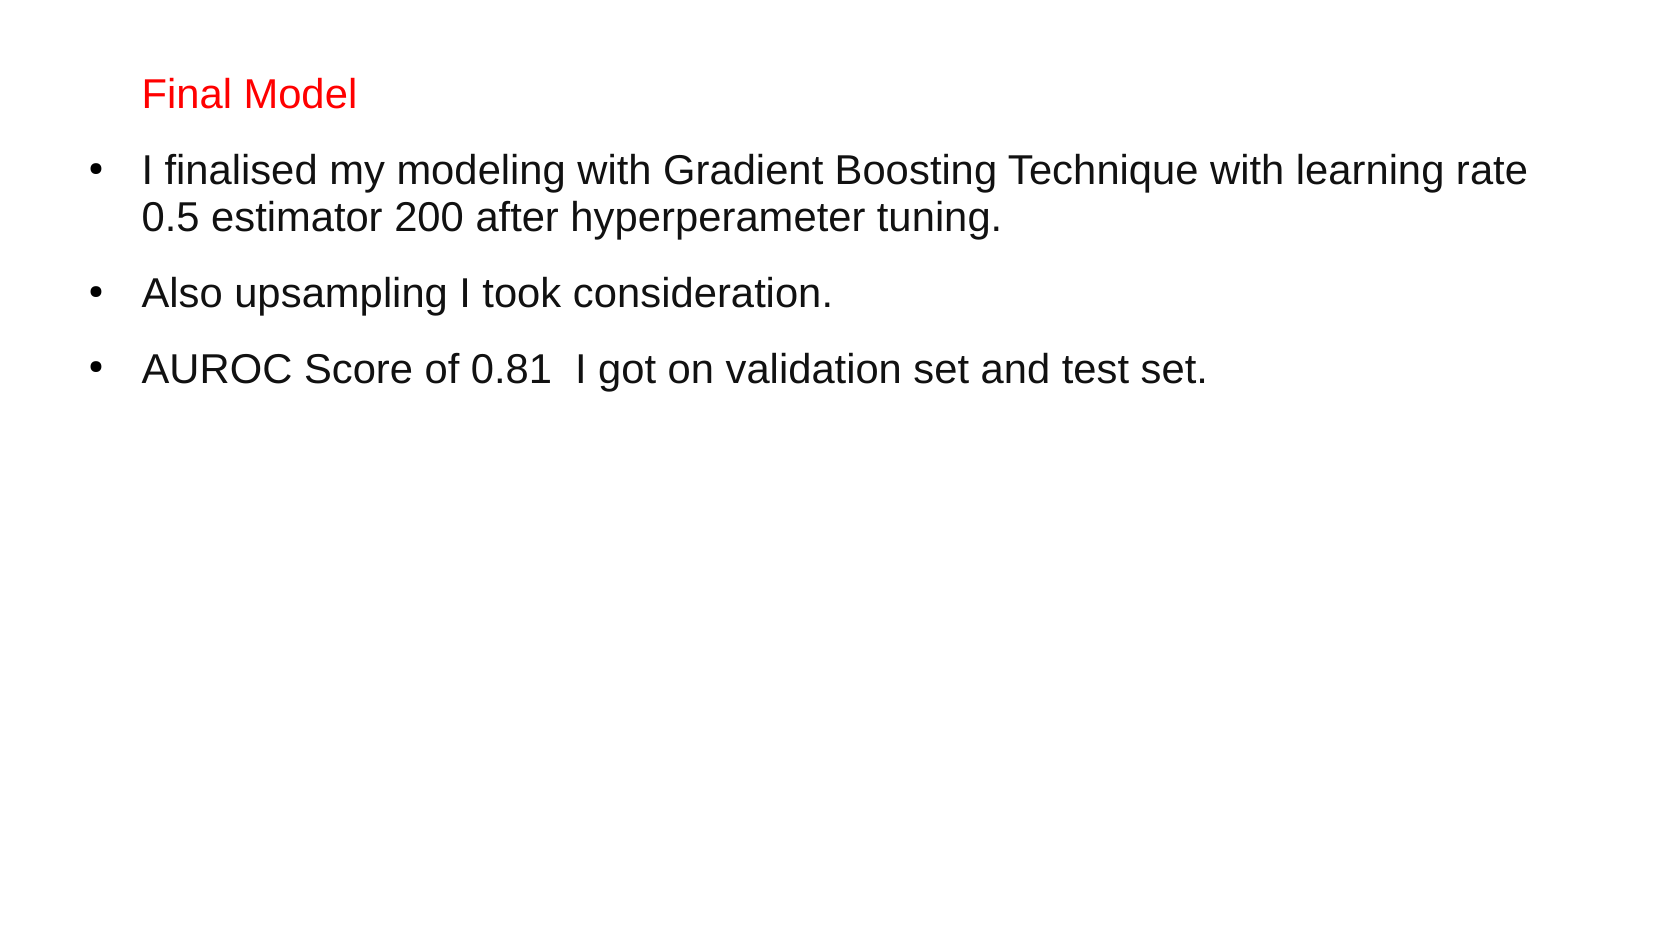

# Final Model
I finalised my modeling with Gradient Boosting Technique with learning rate 0.5 estimator 200 after hyperperameter tuning.
Also upsampling I took consideration.
AUROC Score of 0.81 I got on validation set and test set.